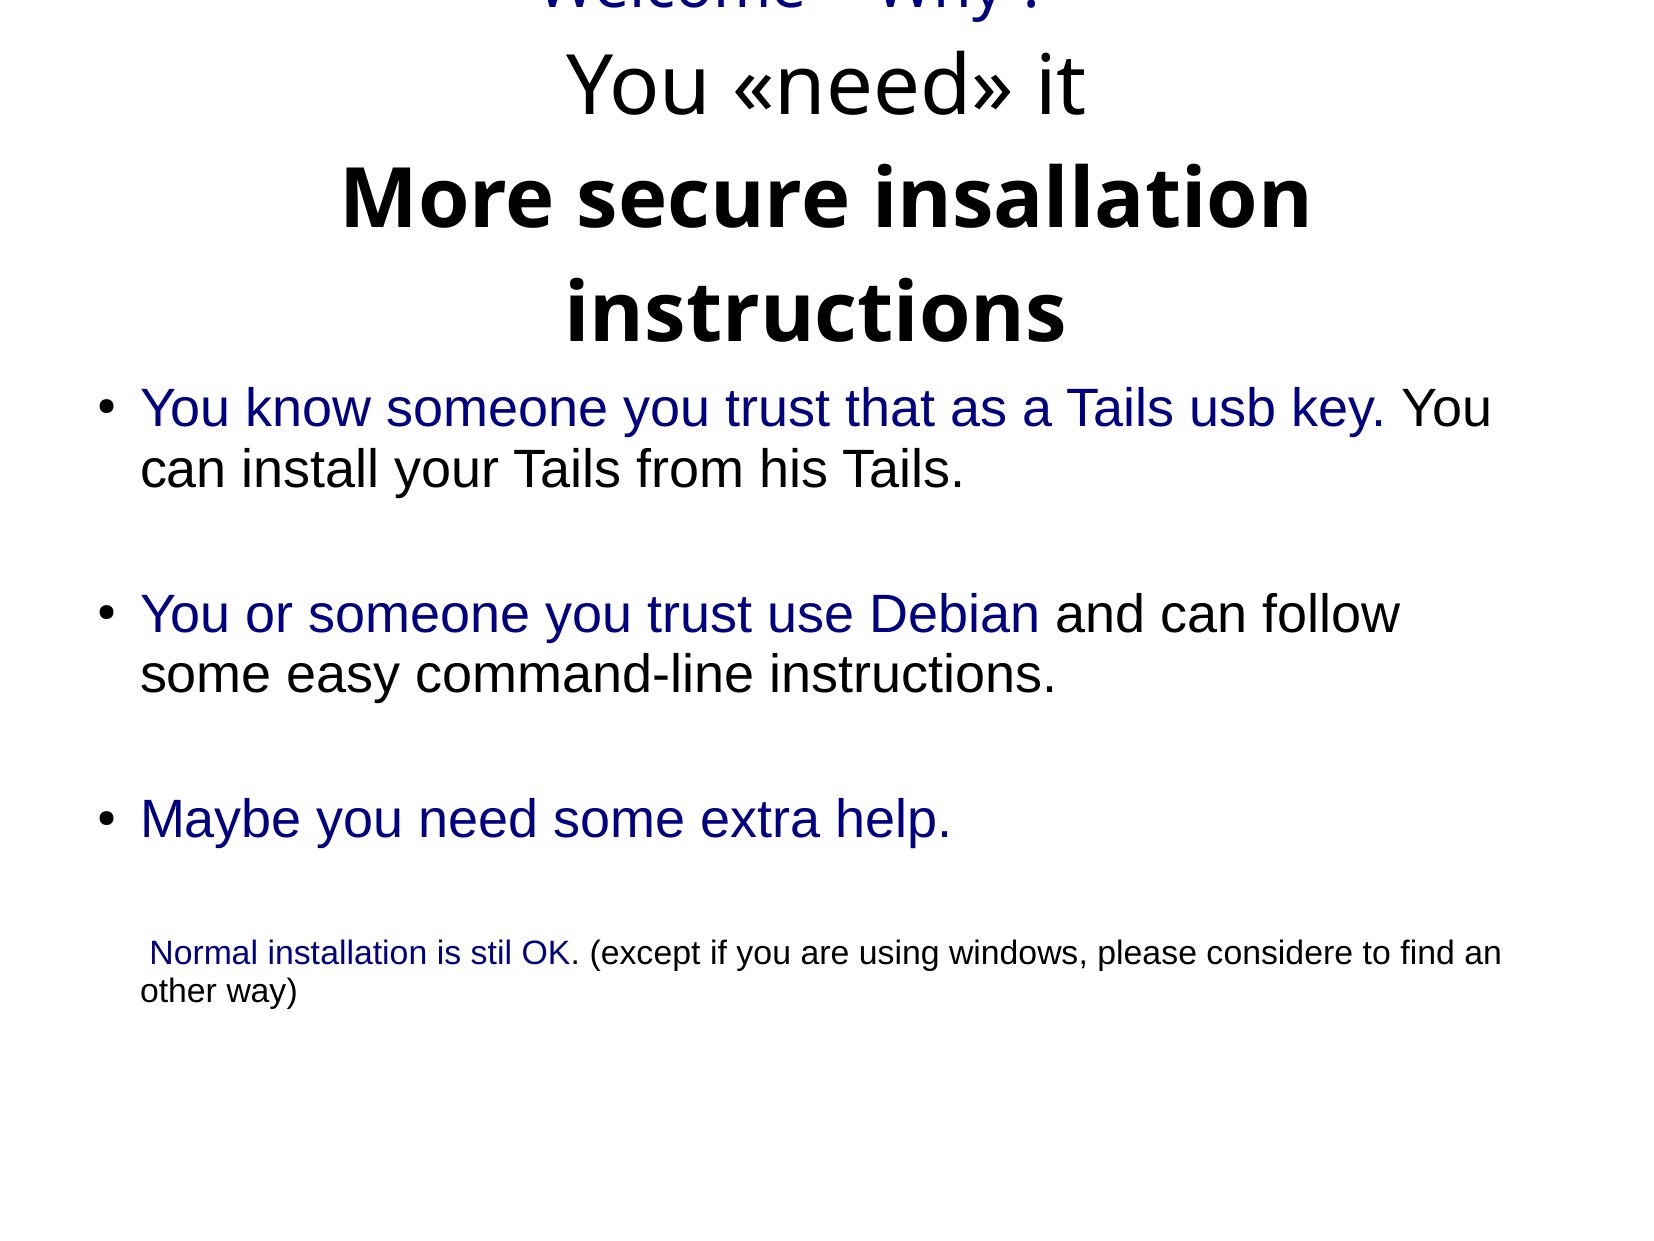

# Welcome > Why ? > You «need» it More secure insallation instructions
You know someone you trust that as a Tails usb key. You can install your Tails from his Tails.
You or someone you trust use Debian and can follow some easy command-line instructions.
Maybe you need some extra help.
 Normal installation is stil OK. (except if you are using windows, please considere to find an other way)